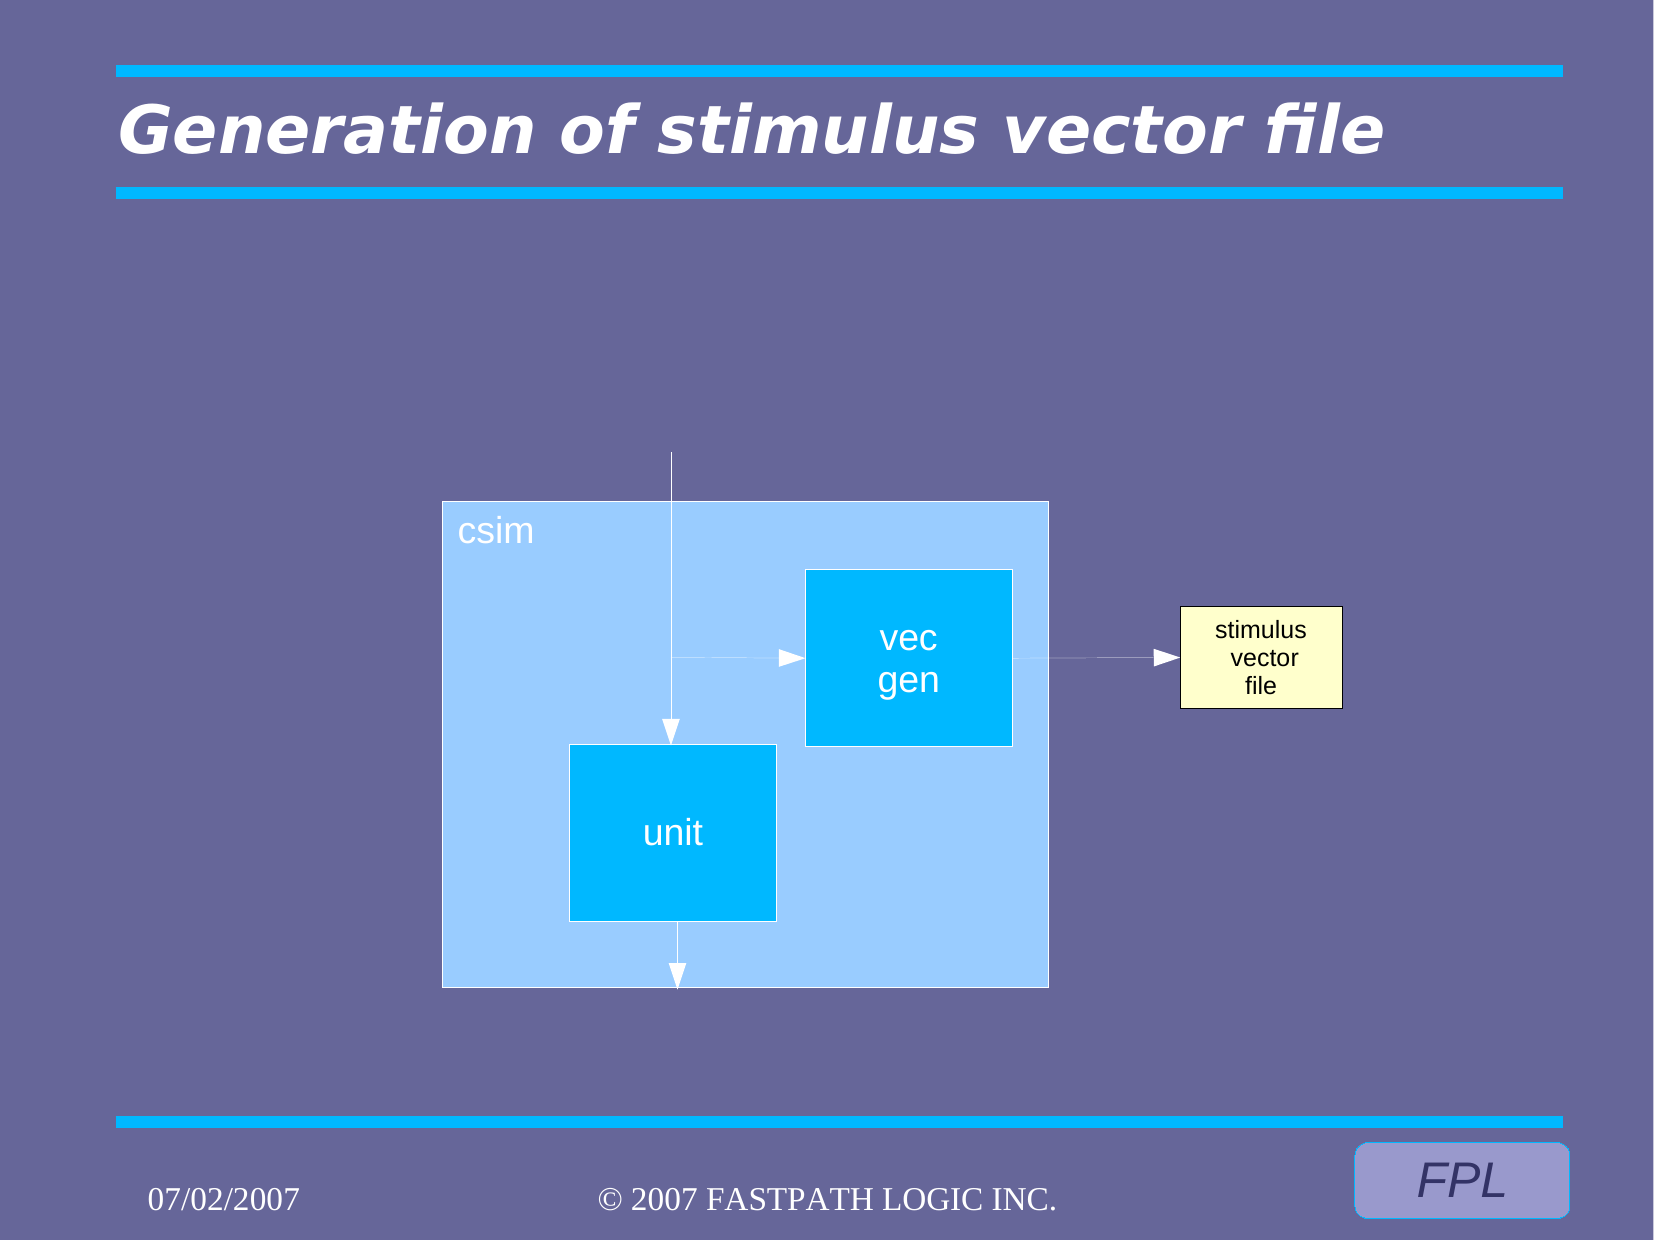

# Generation of stimulus vector file
csim
vec
gen
stimulus
 vector
file
unit
07/02/2007
© 2007 FASTPATH LOGIC INC.